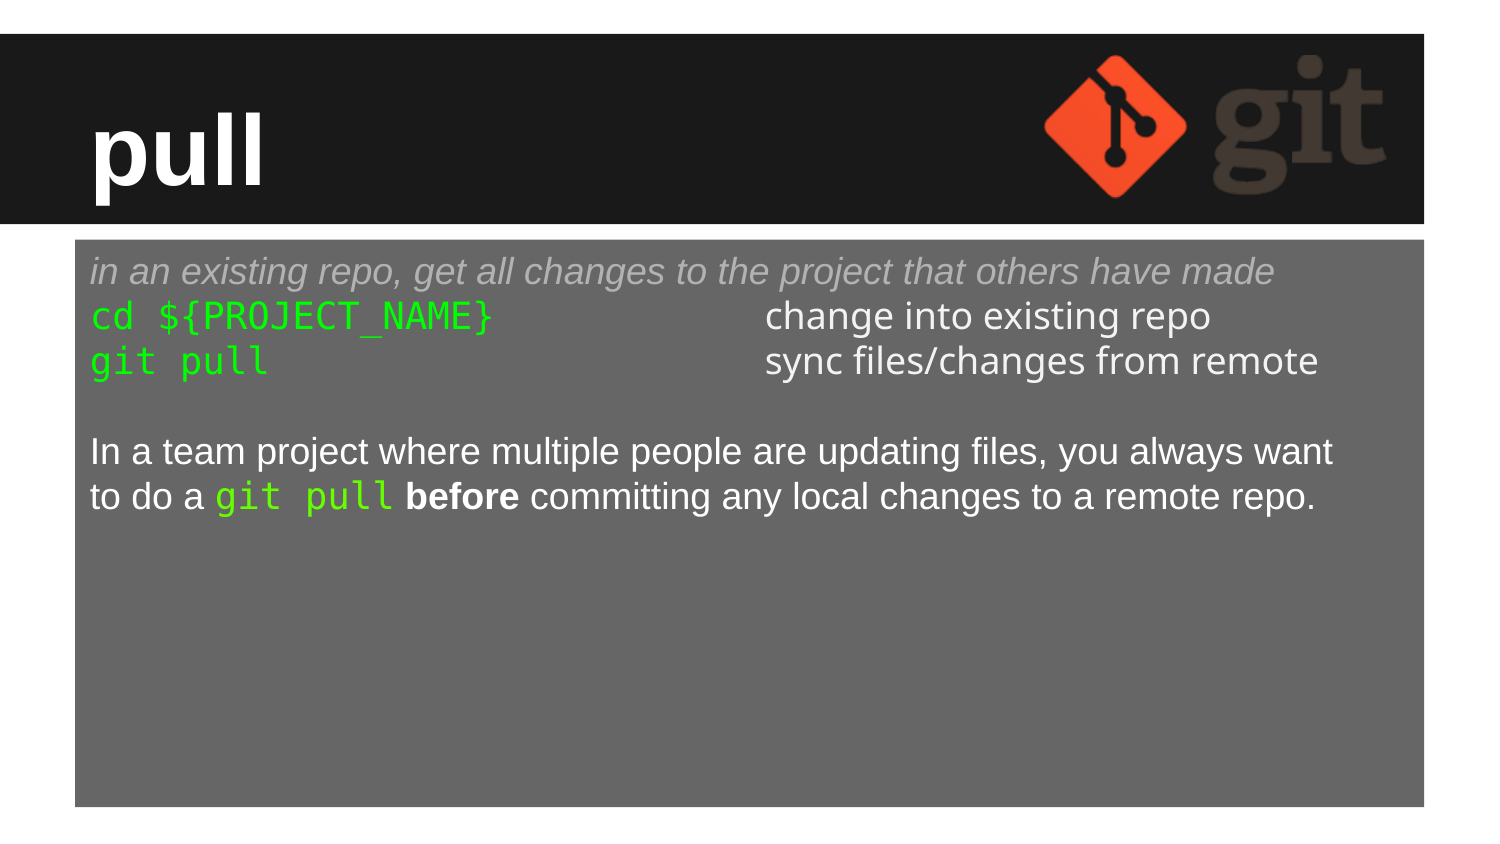

pull
in an existing repo, get all changes to the project that others have made
cd ${PROJECT_NAME}				change into existing repo
git pull							sync files/changes from remote
In a team project where multiple people are updating files, you always want
to do a git pull before committing any local changes to a remote repo.